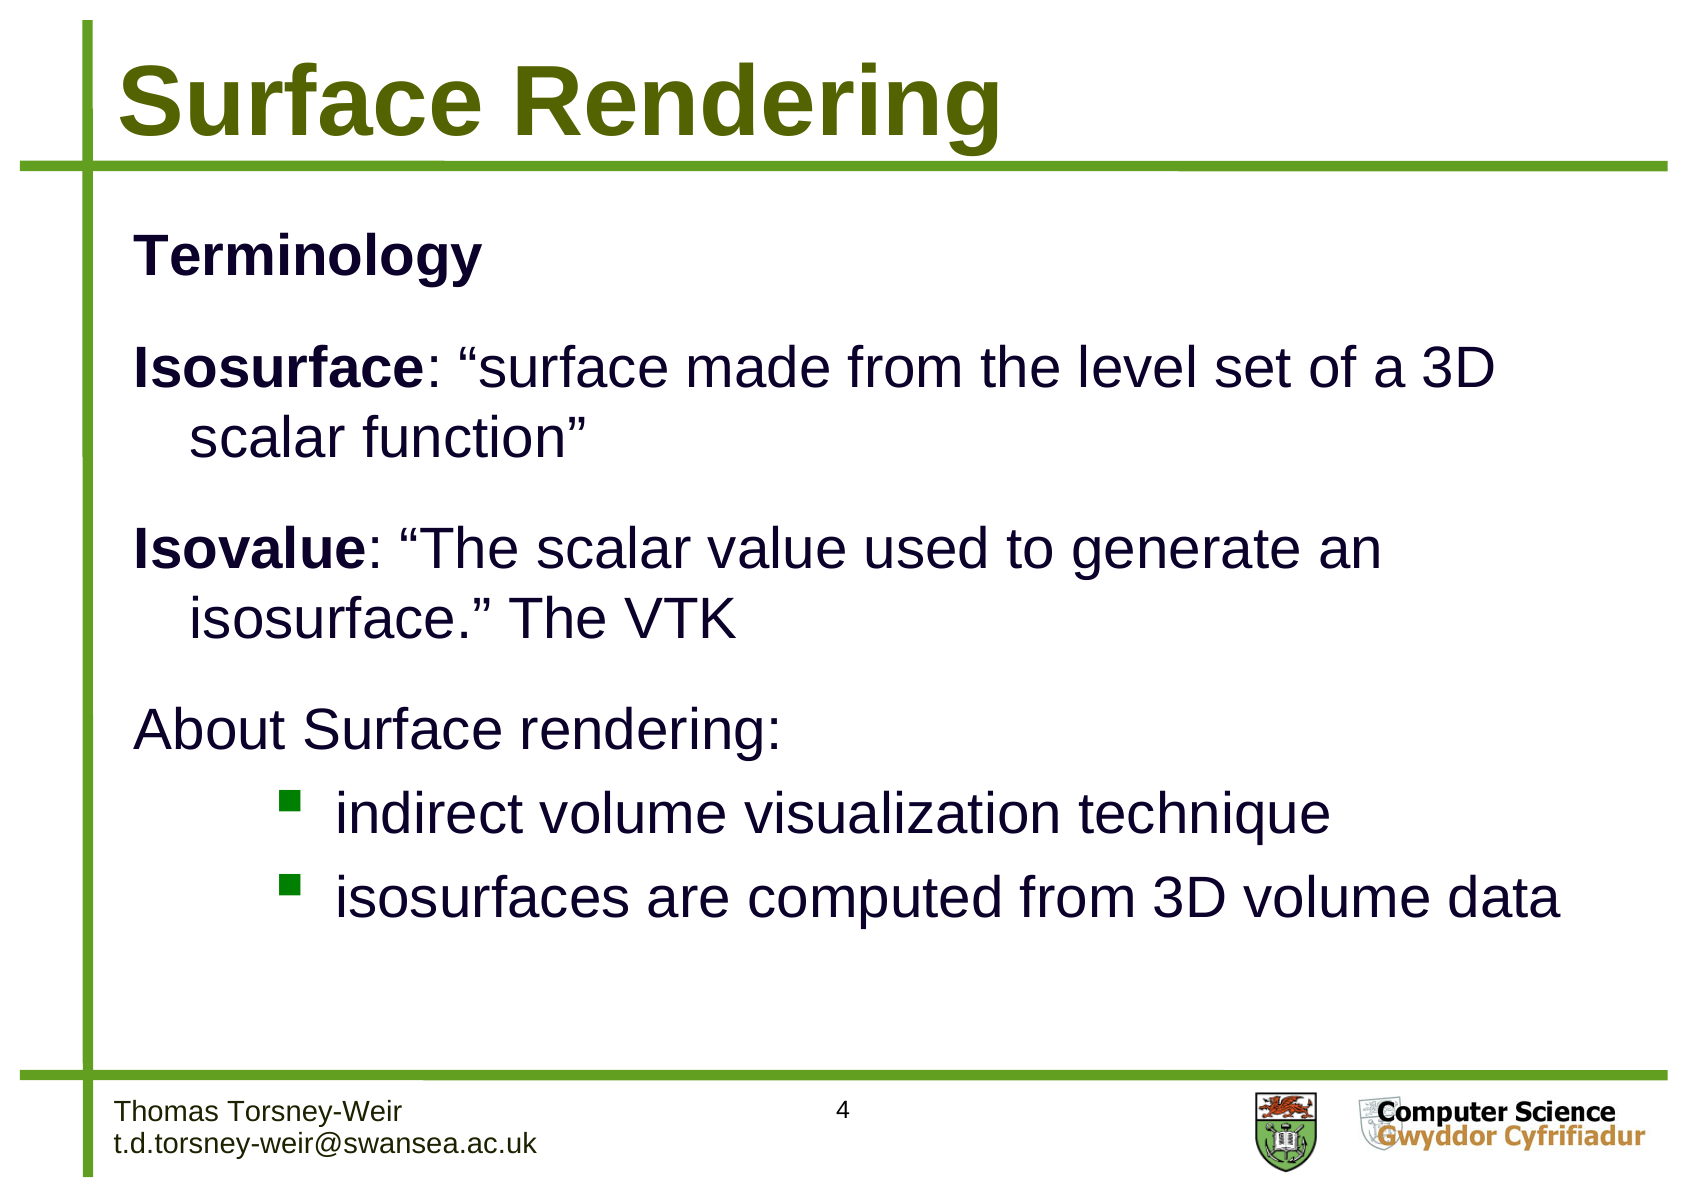

# Surface Rendering
Terminology
Isosurface: “surface made from the level set of a 3D scalar function”
Isovalue: “The scalar value used to generate an isosurface.” The VTK
About Surface rendering:
indirect volume visualization technique
isosurfaces are computed from 3D volume data